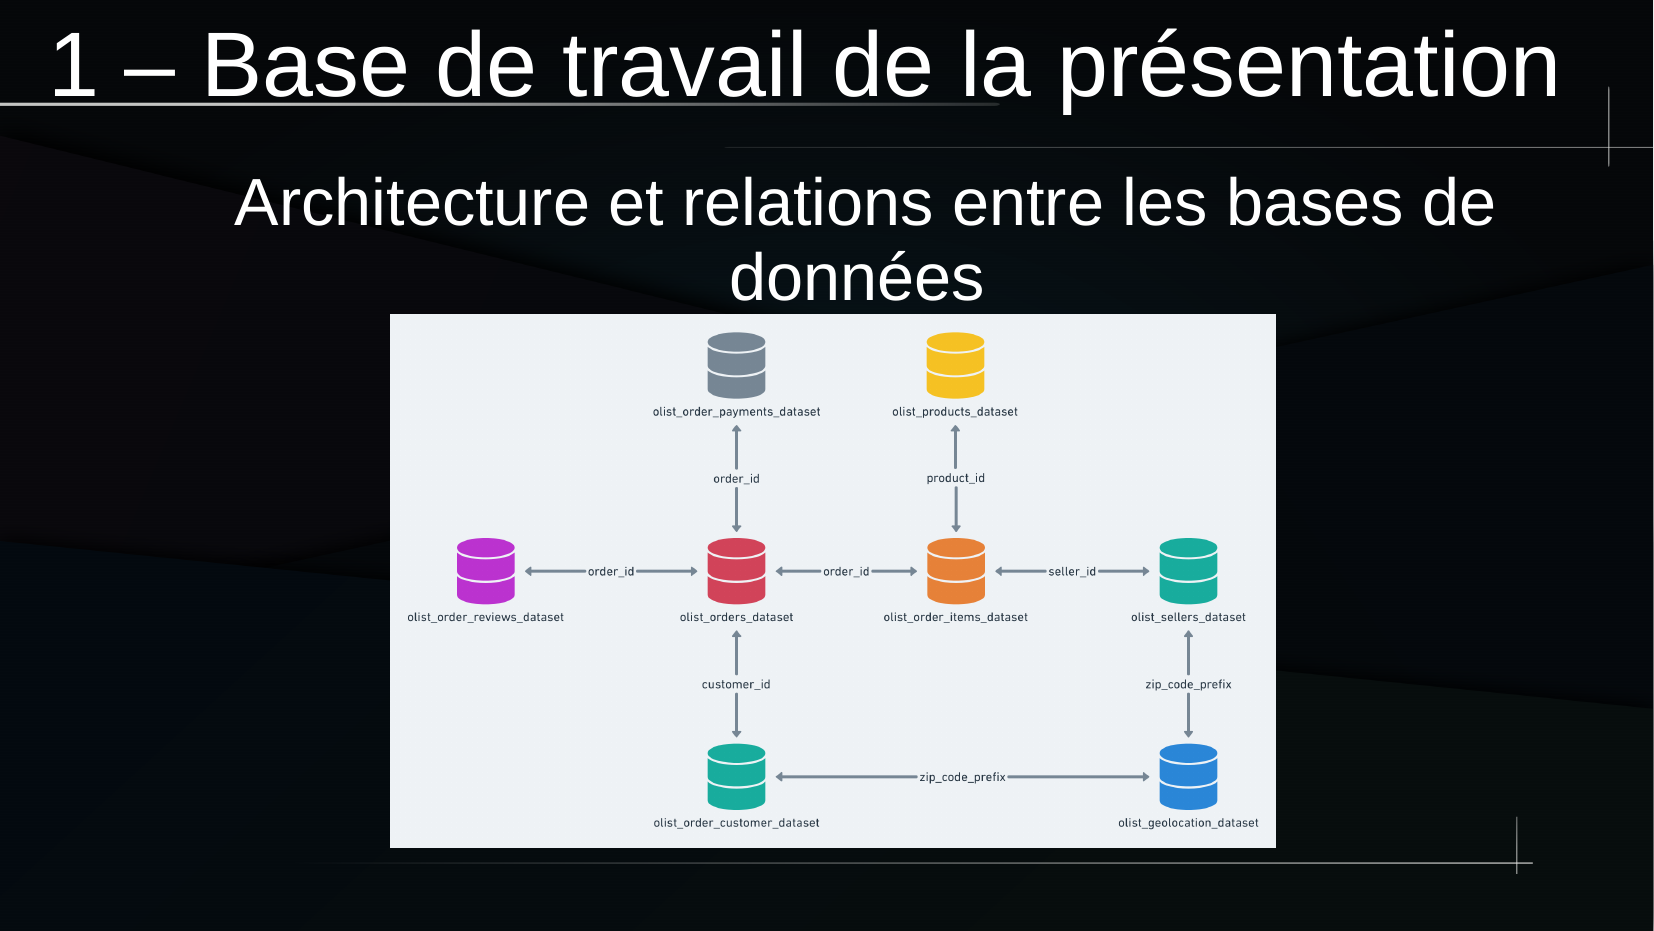

# 1 – Base de travail de la présentation
Architecture et relations entre les bases de données